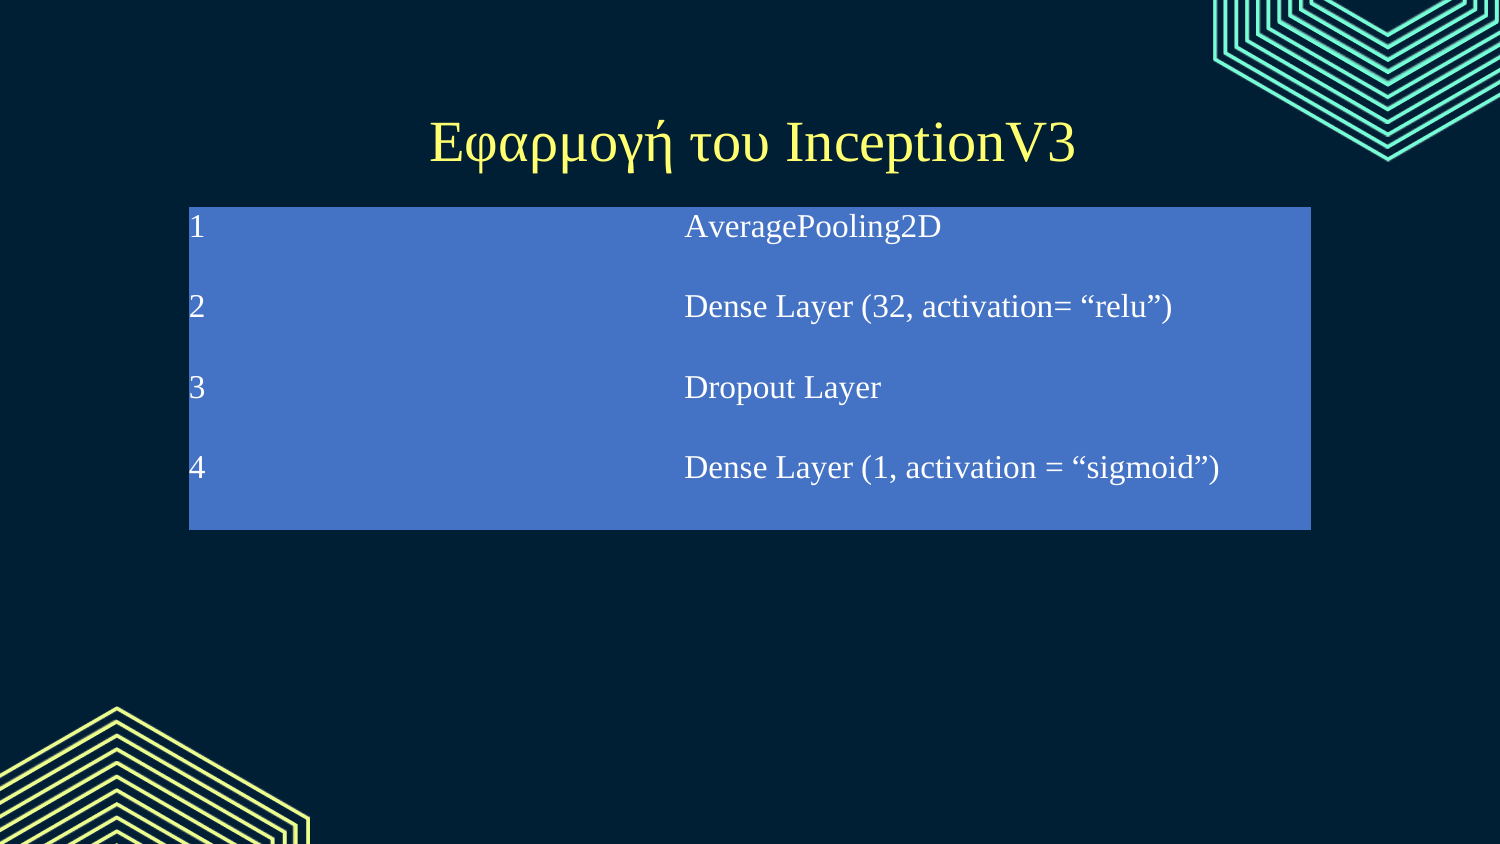

# Εφαρμογή του InceptionV3
| 1 | | AveragePooling2D |
| --- | --- | --- |
| 2 | | Dense Layer (32, activation= “relu”) |
| 3 | | Dropout Layer |
| 4 | | Dense Layer (1, activation = “sigmoid”) |